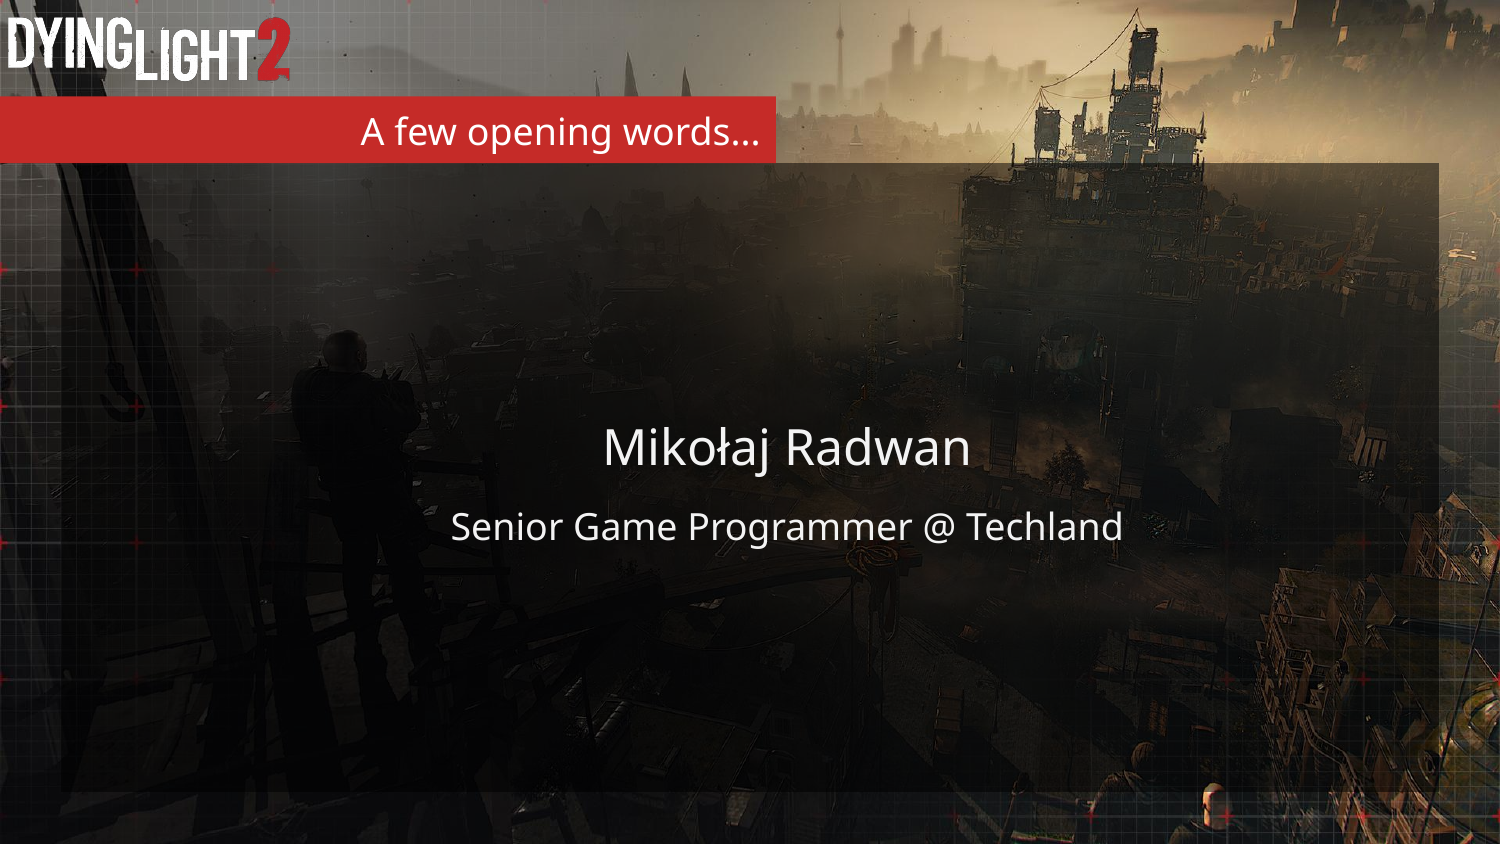

A few opening words...
Mikołaj Radwan
Senior Game Programmer @ Techland